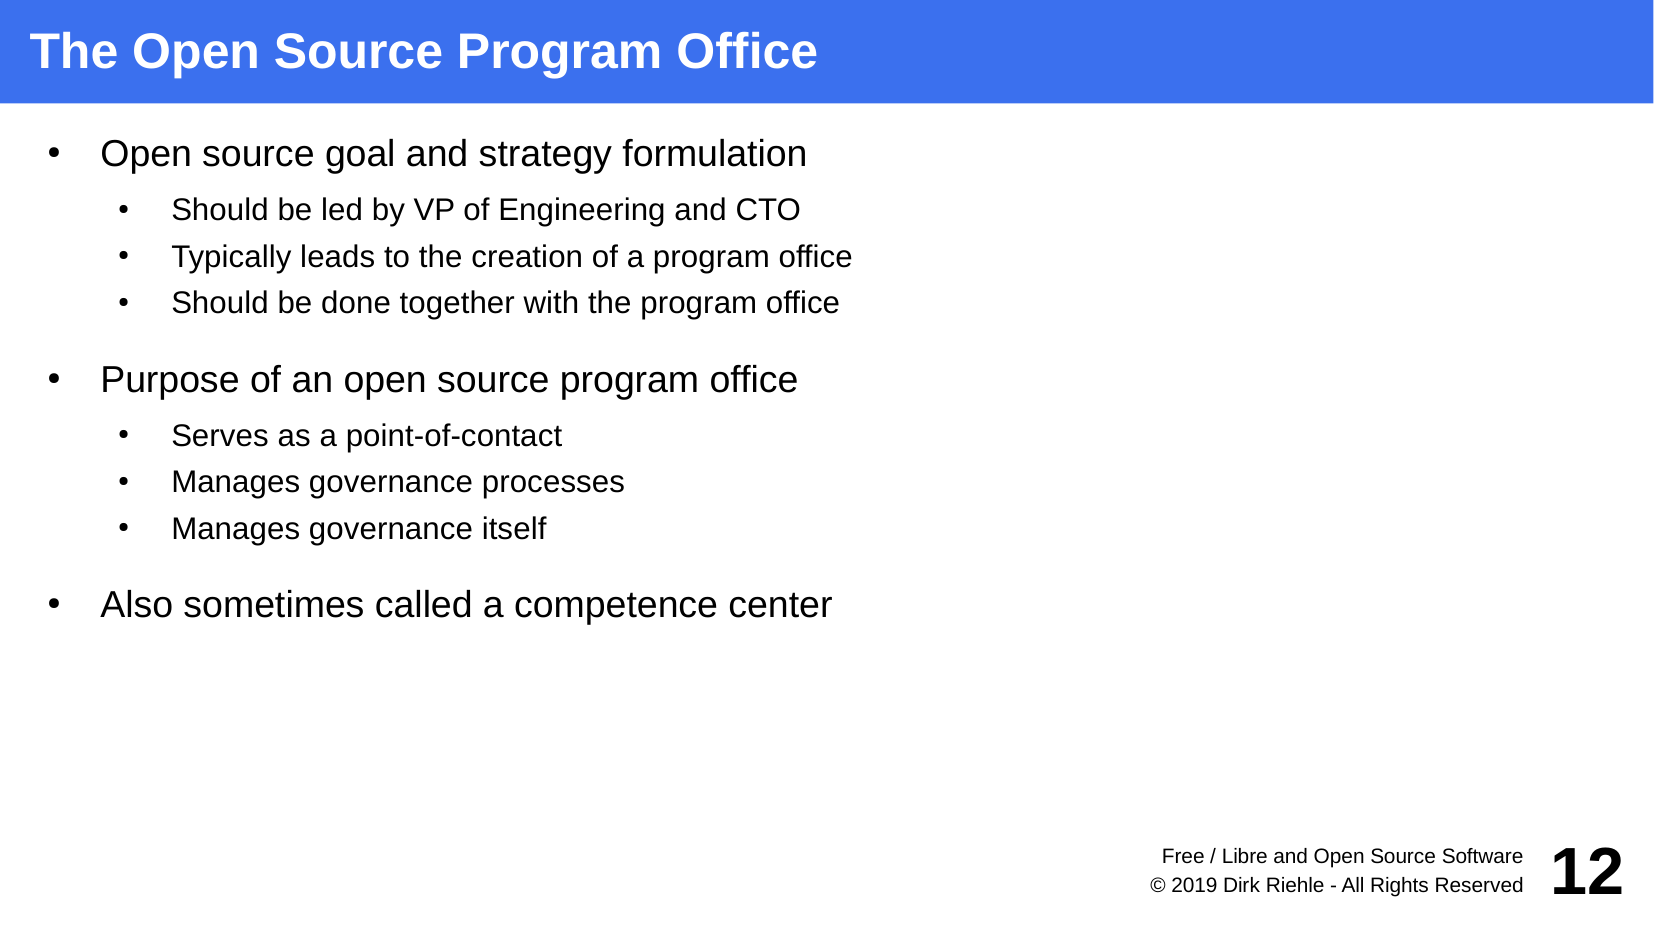

# The Open Source Program Office
Open source goal and strategy formulation
Should be led by VP of Engineering and CTO
Typically leads to the creation of a program office
Should be done together with the program office
Purpose of an open source program office
Serves as a point-of-contact
Manages governance processes
Manages governance itself
Also sometimes called a competence center
Free / Libre and Open Source Software
12
© 2019 Dirk Riehle - All Rights Reserved